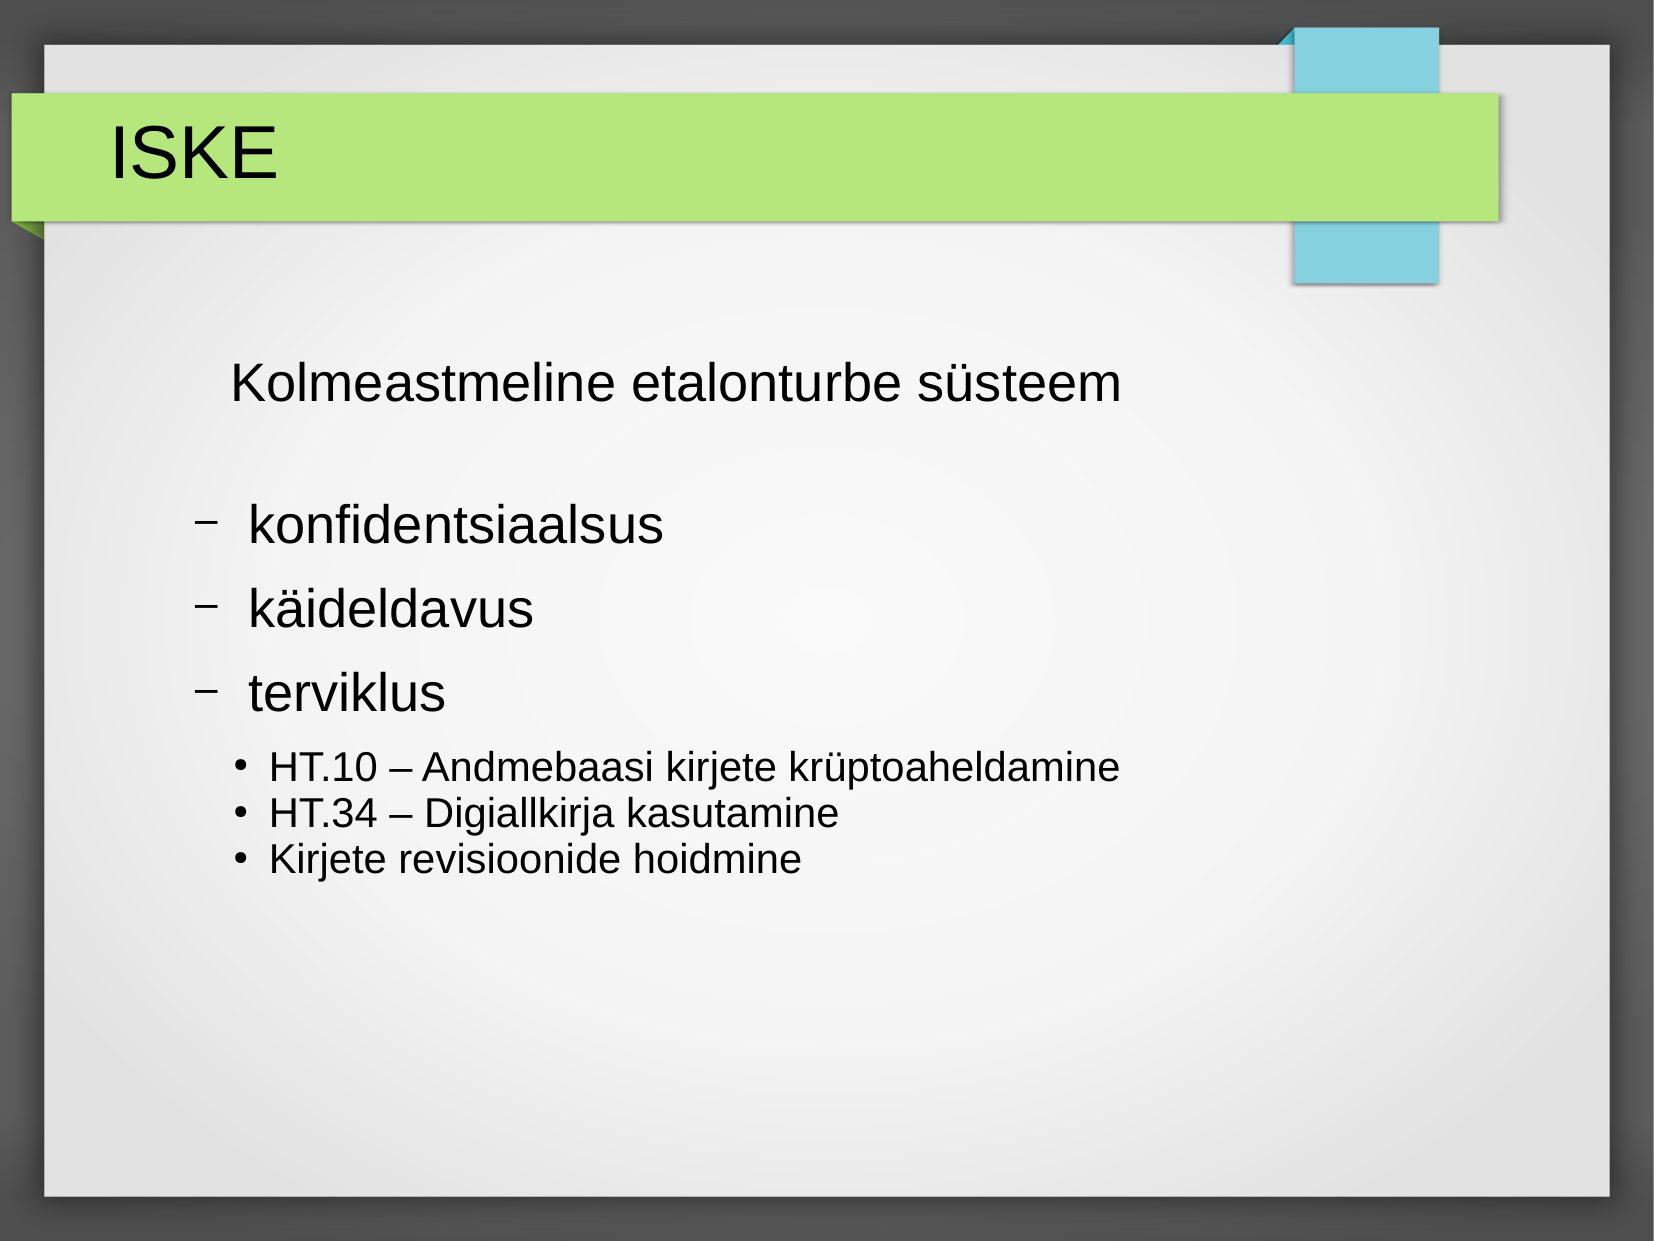

# ISKE
Kolmeastmeline etalonturbe süsteem
konfidentsiaalsus
käideldavus
terviklus
HT.10 – Andmebaasi kirjete krüptoaheldamine
HT.34 – Digiallkirja kasutamine
Kirjete revisioonide hoidmine